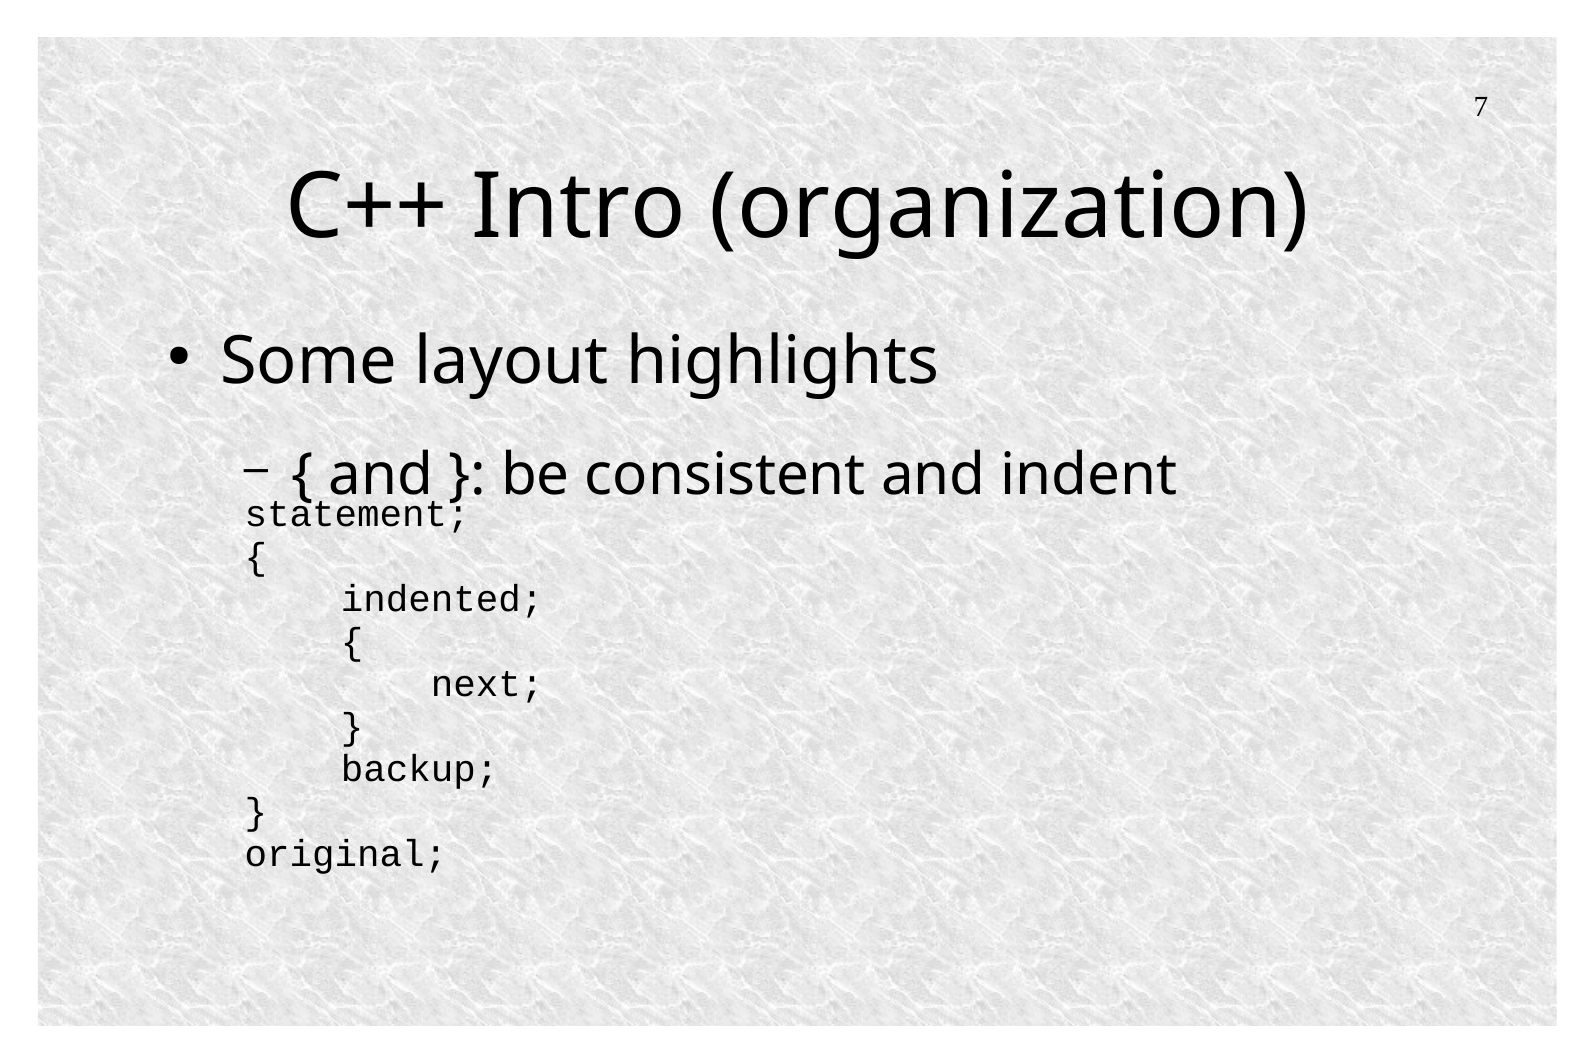

7
# C++ Intro (organization)
Some layout highlights
{ and }: be consistent and indent
statement;
{
	 indented;
	 {
	 next;
	 }
	 backup;
}
original;